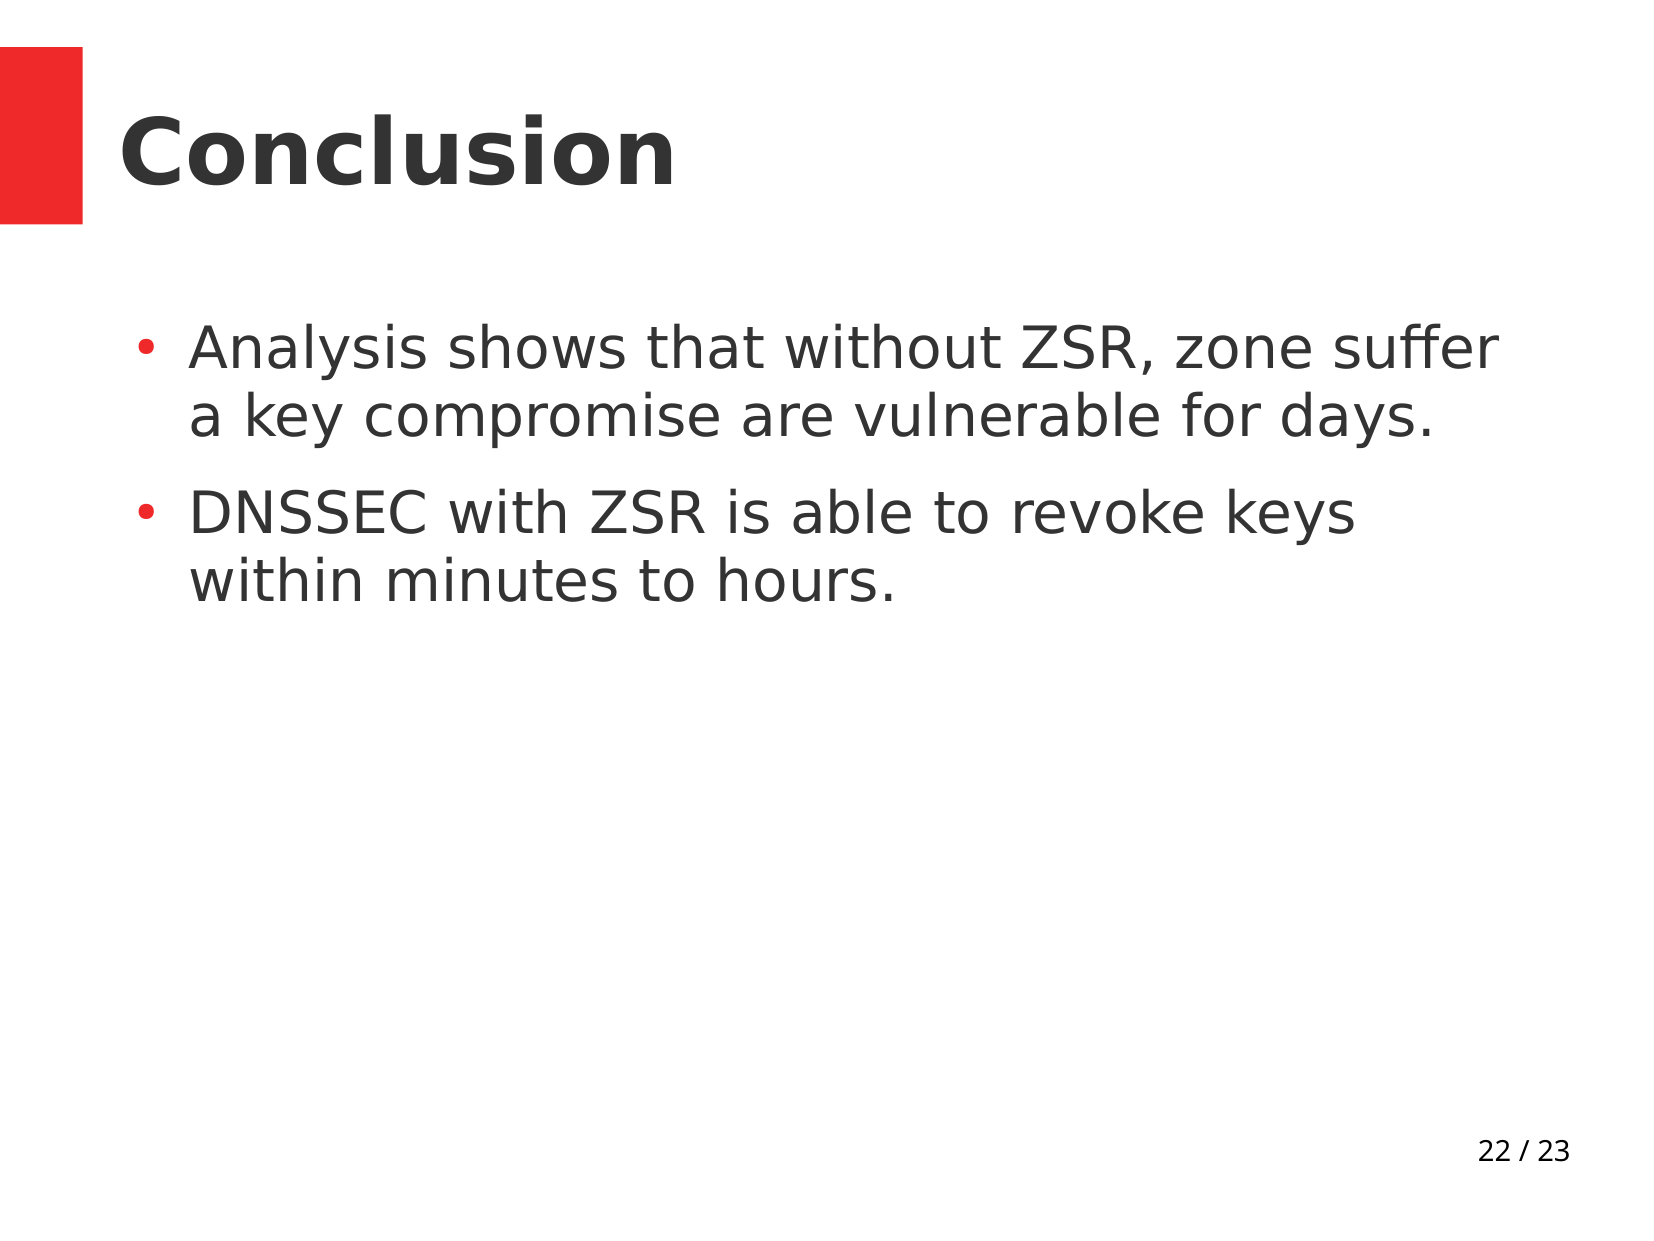

# Conclusion
Analysis shows that without ZSR, zone suffer a key compromise are vulnerable for days.
DNSSEC with ZSR is able to revoke keys within minutes to hours.
22